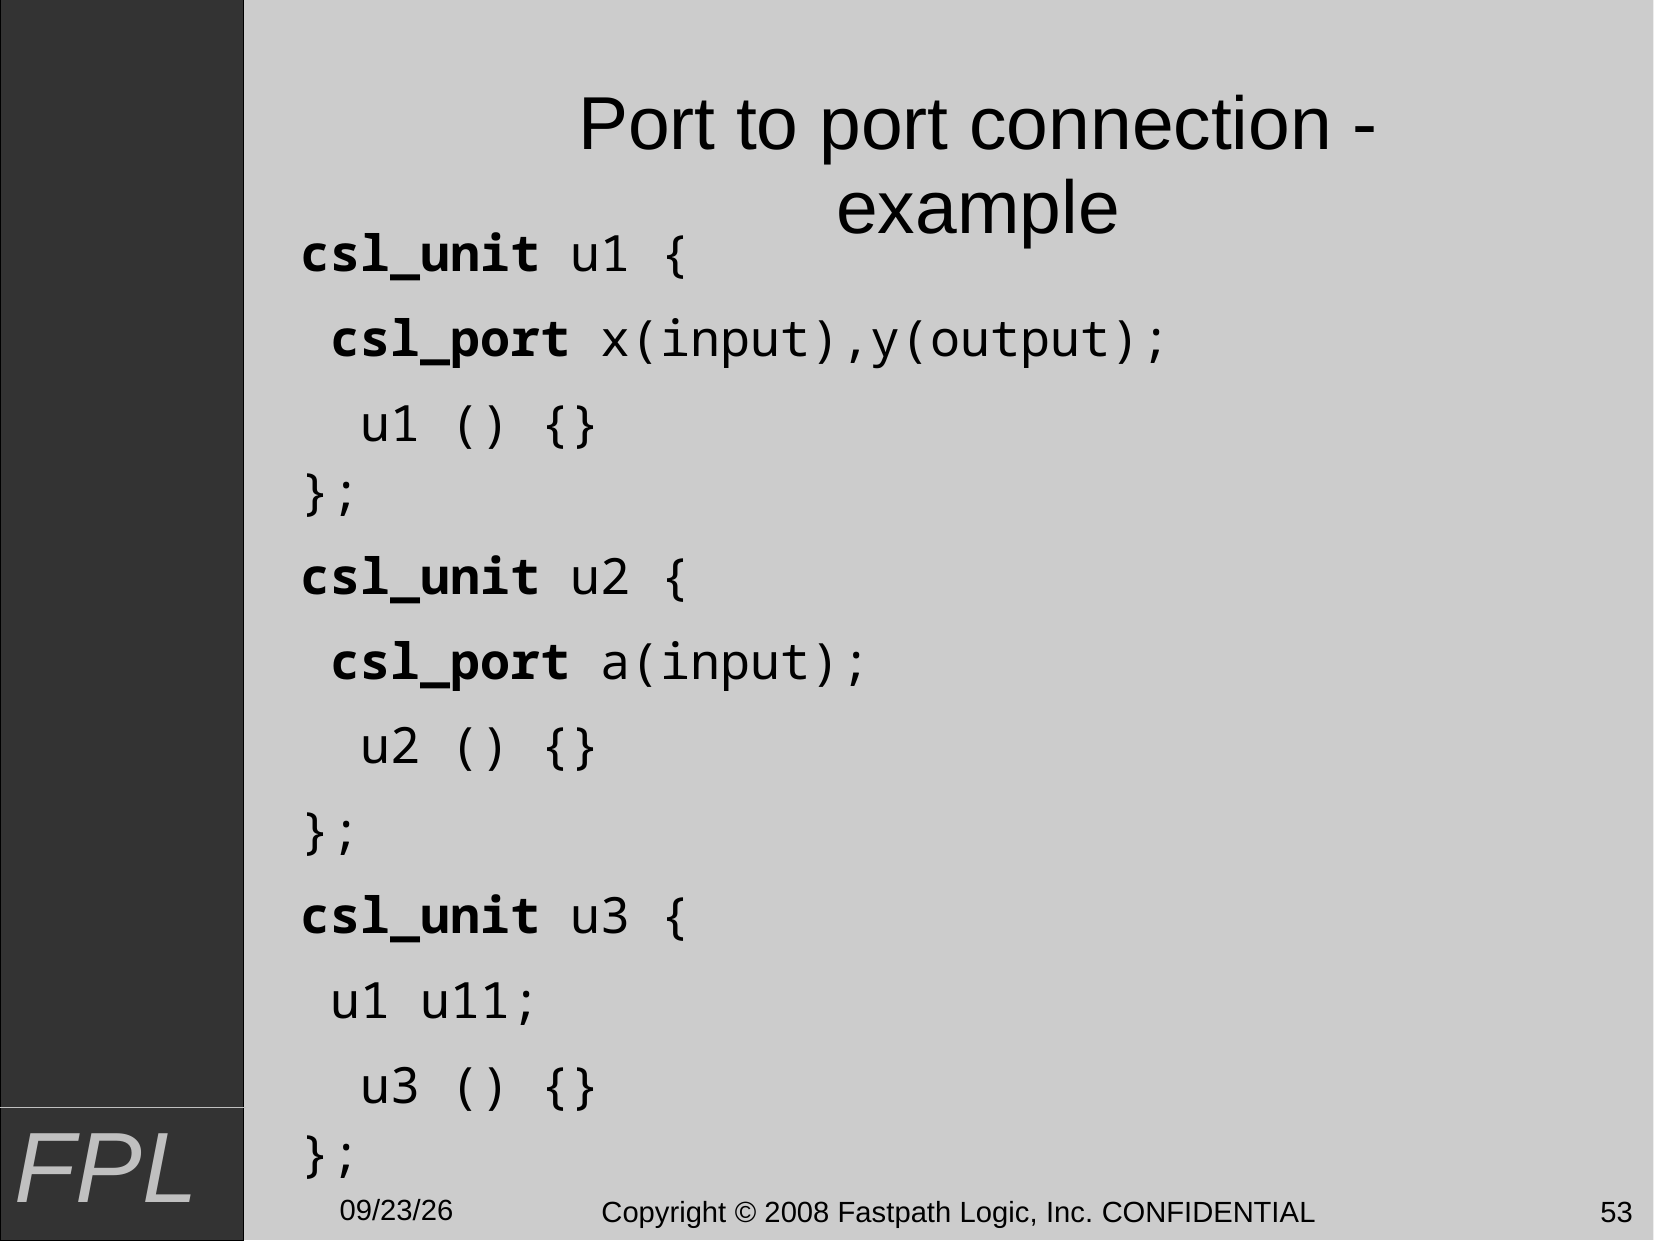

# Port to port connection - example
csl_unit u1 {
 csl_port x(input),y(output);
 u1 () {}
};
csl_unit u2 {
 csl_port a(input);
 u2 () {}
};
csl_unit u3 {
 u1 u11;
 u3 () {}
};
53
© 2008 FASTPATH LOGIC INC.